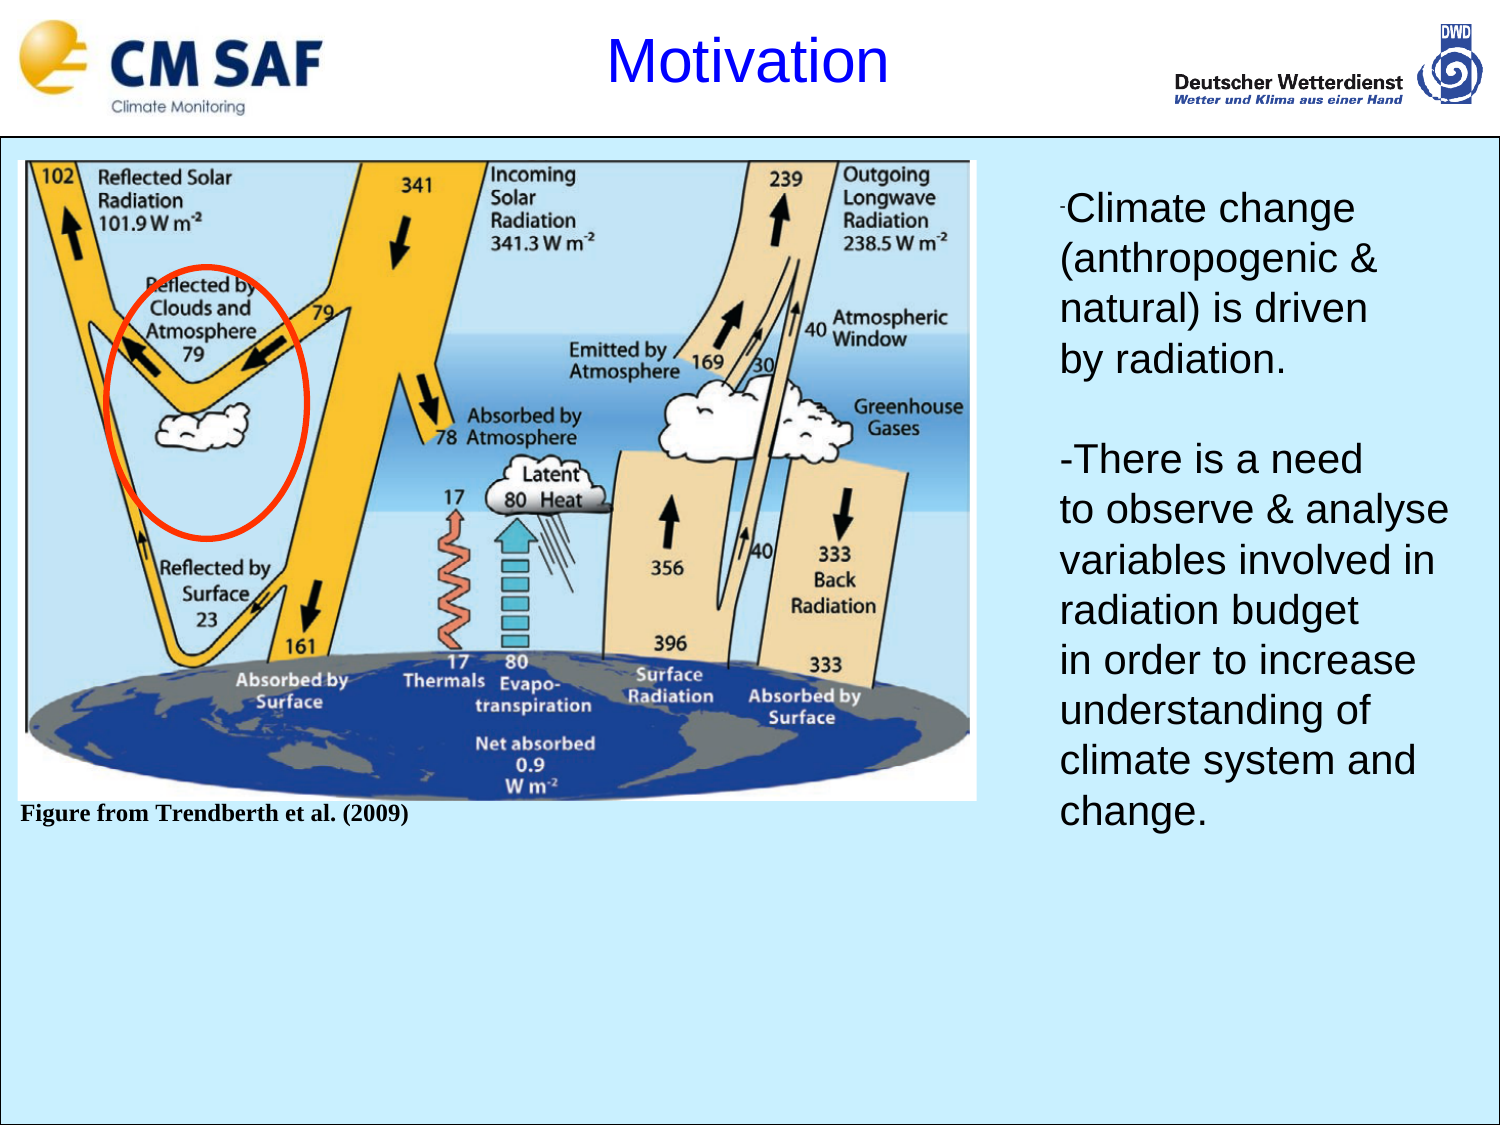

Motivation
Climate change
(anthropogenic &
natural) is driven
by radiation.
-There is a need
to observe & analyse
variables involved in
radiation budget
in order to increase
understanding of
climate system and
change.
Figure from Trendberth et al. (2009)